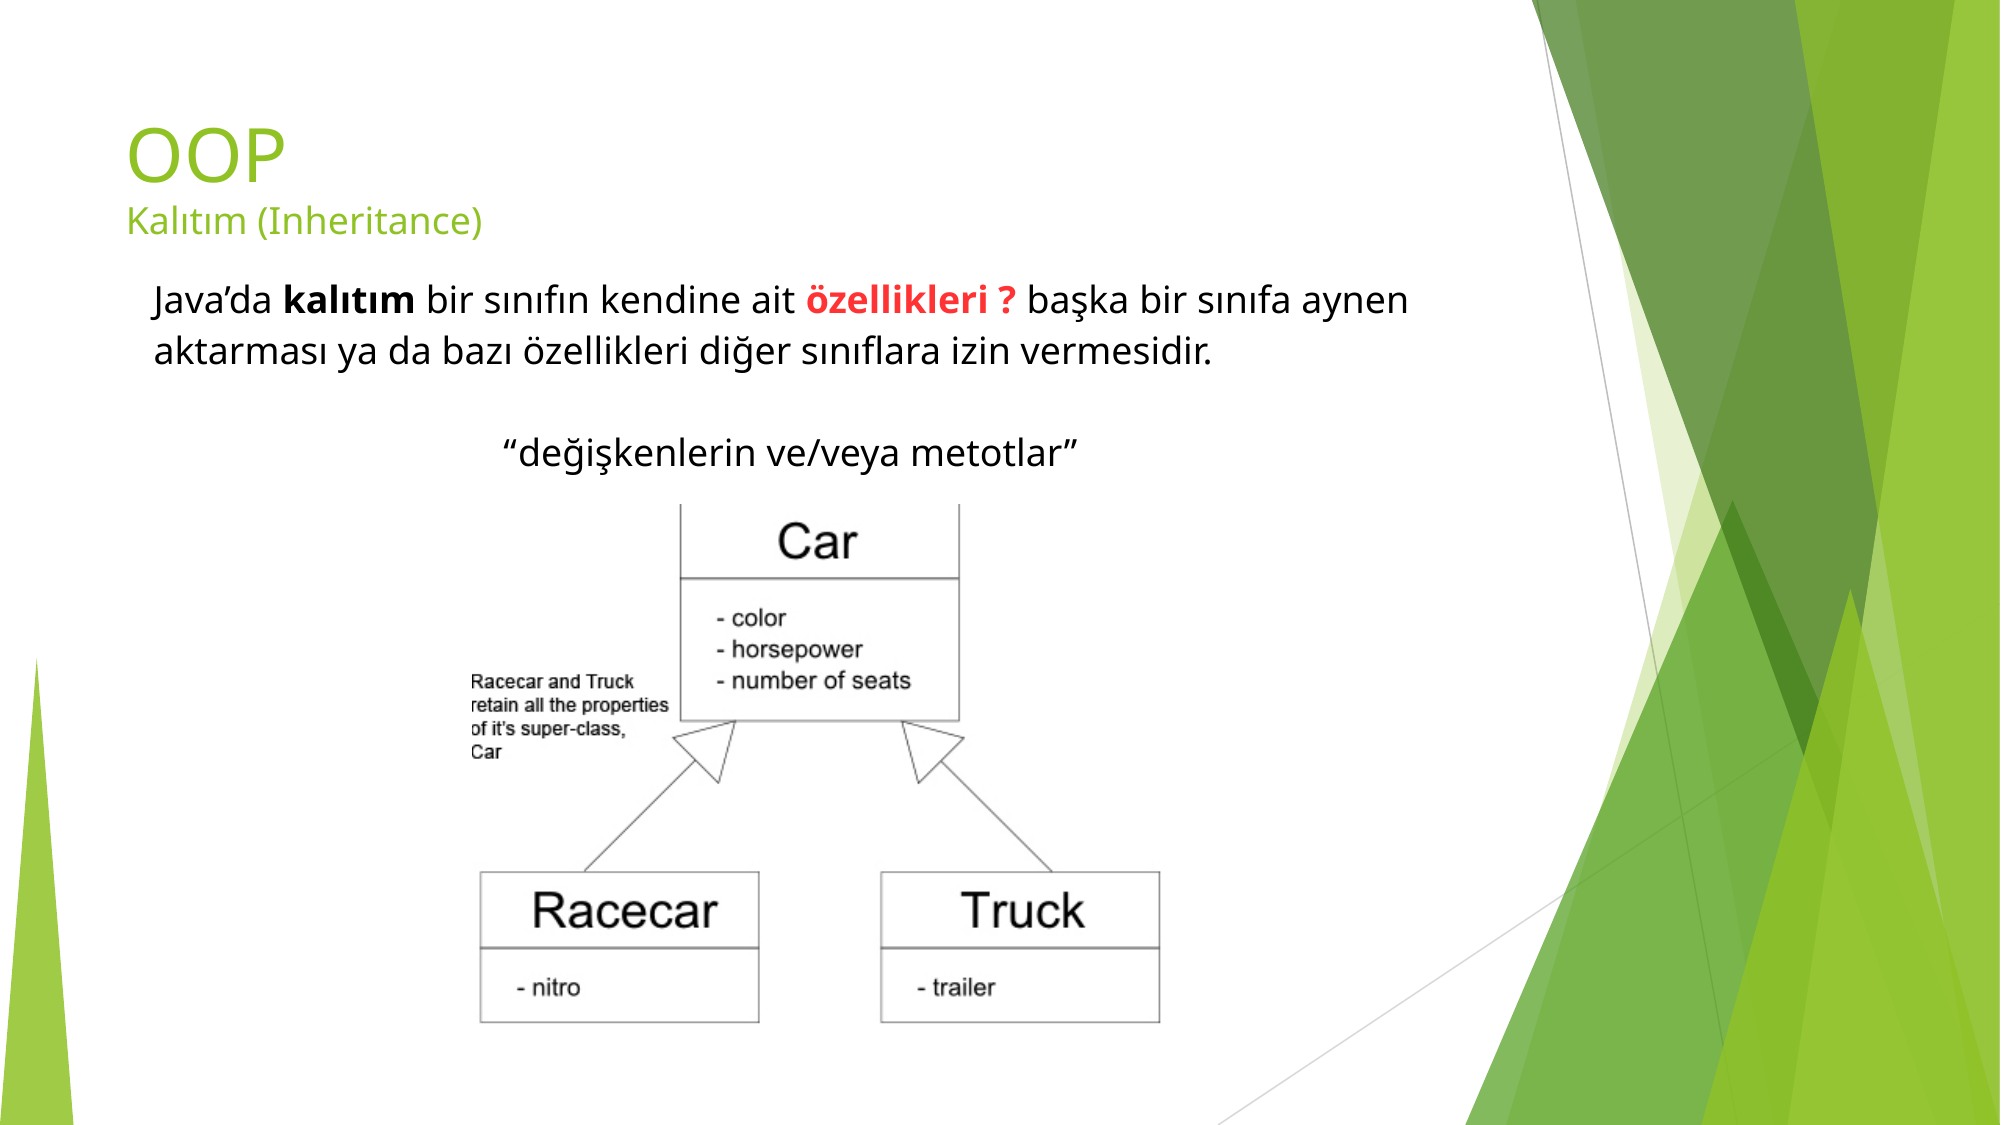

# OOP Kalıtım (Inheritance)
Java’da kalıtım bir sınıfın kendine ait özellikleri ? başka bir sınıfa aynen aktarması ya da bazı özellikleri diğer sınıflara izin vermesidir.
 “değişkenlerin ve/veya metotlar”